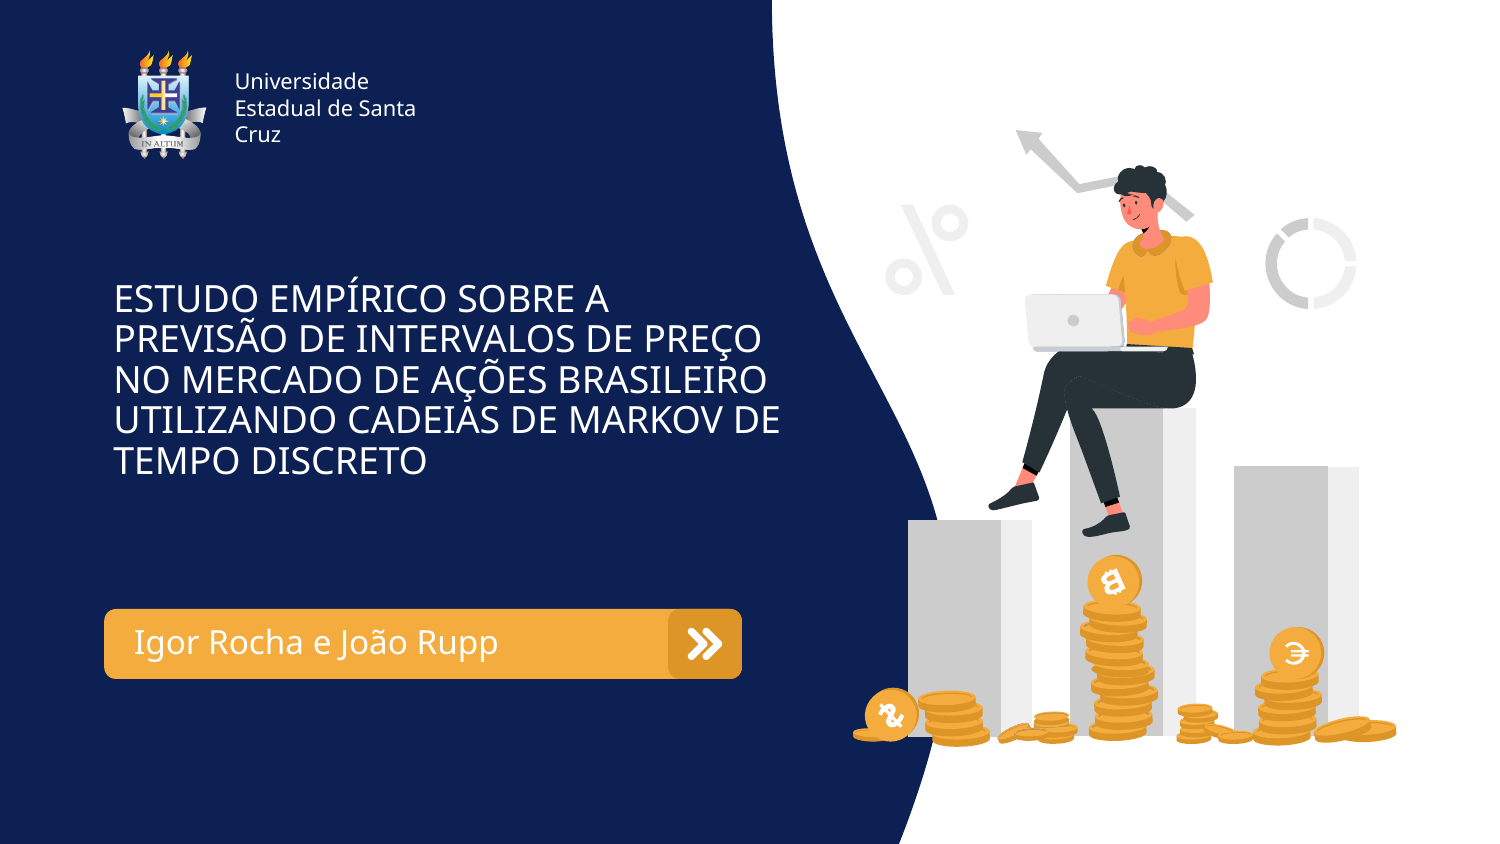

Universidade Estadual de Santa Cruz
# ESTUDO EMPÍRICO SOBRE A PREVISÃO DE INTERVALOS DE PREÇO NO MERCADO DE AÇÕES BRASILEIRO UTILIZANDO CADEIAS DE MARKOV DE TEMPO DISCRETO
Igor Rocha e João Rupp